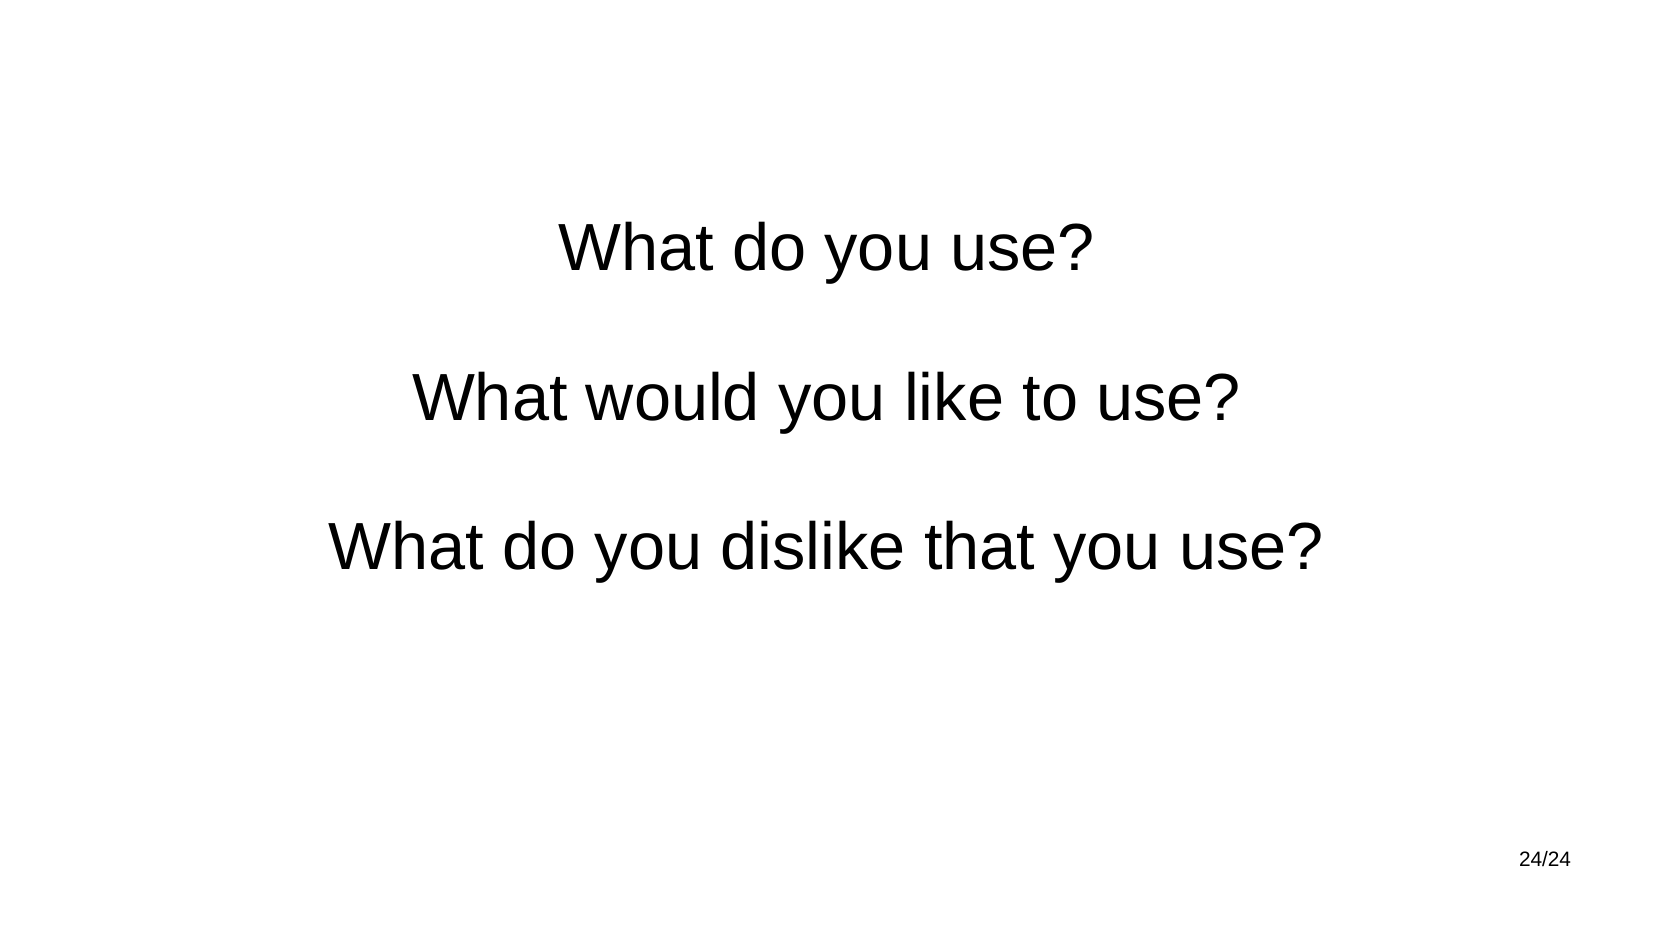

# What do you use?
What would you like to use?
What do you dislike that you use?
24